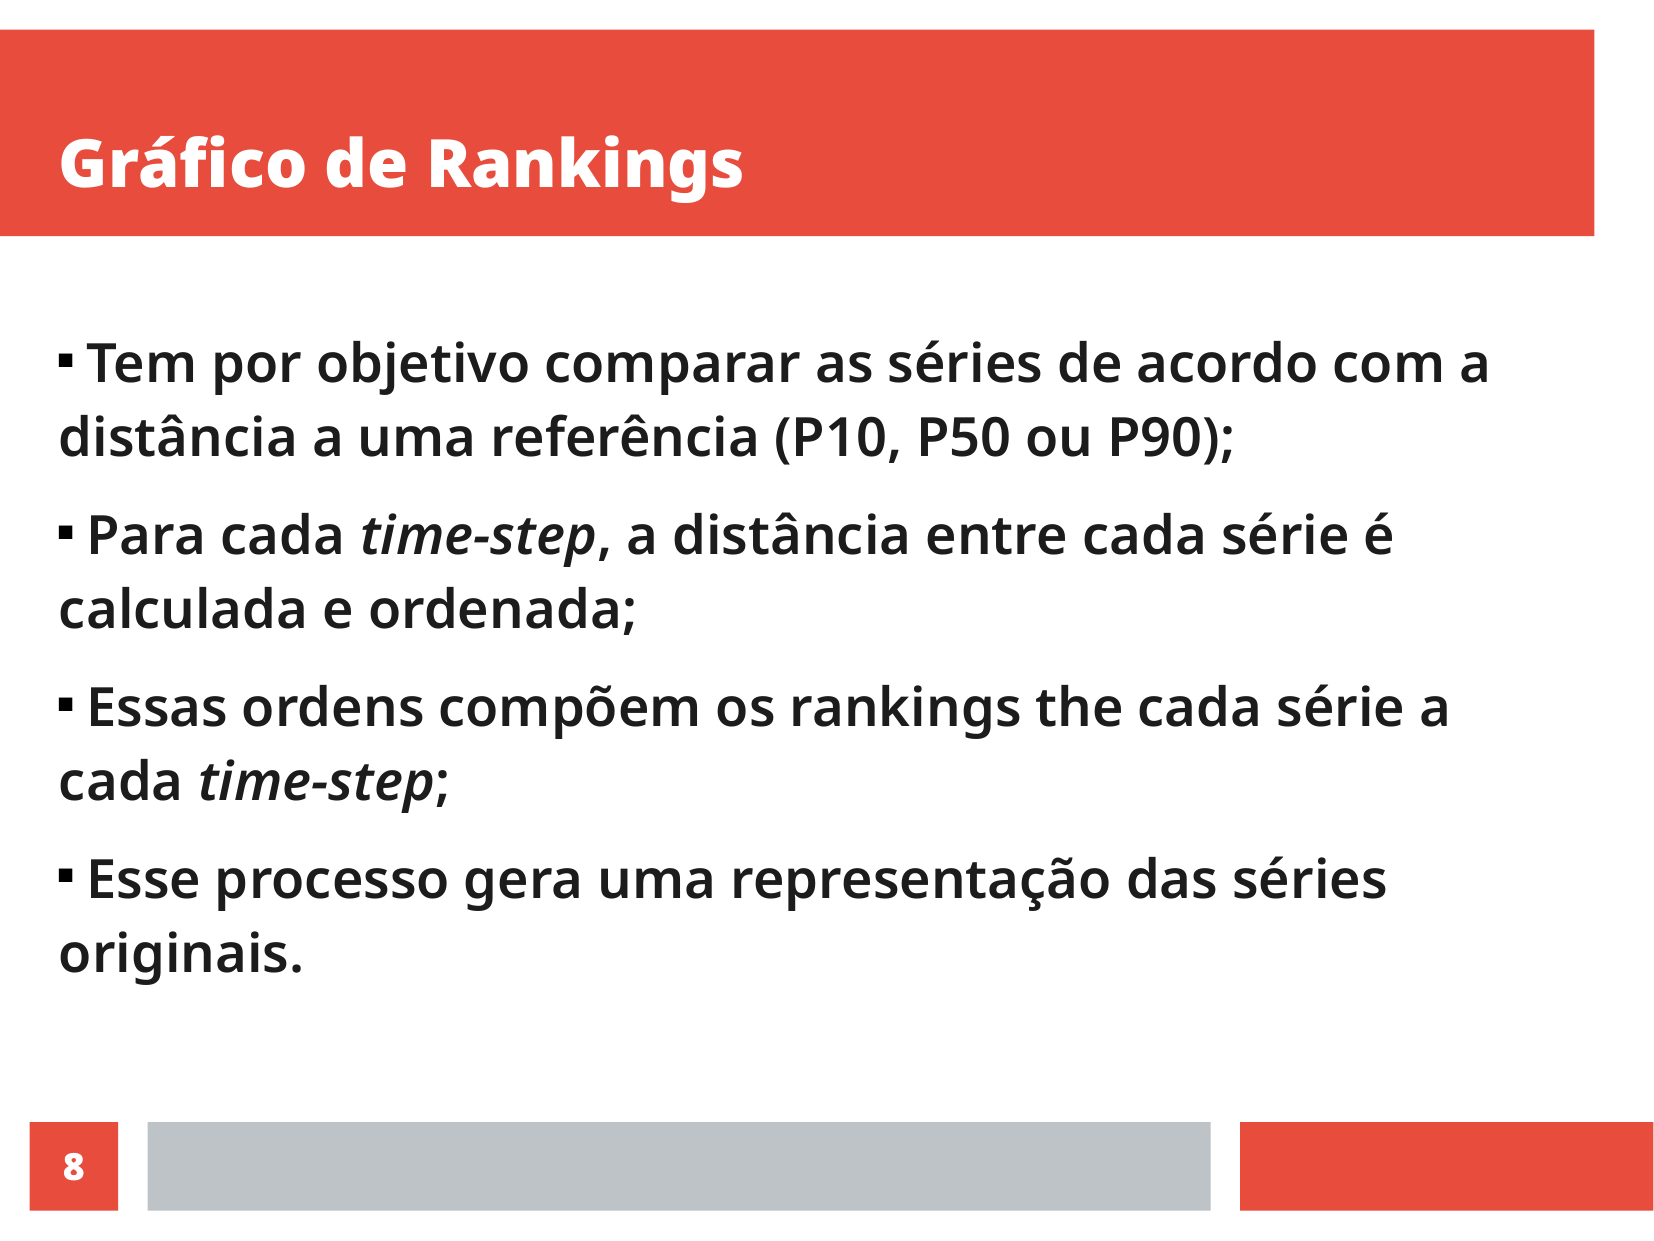

# Gráfico de Rankings
 Tem por objetivo comparar as séries de acordo com a distância a uma referência (P10, P50 ou P90);
 Para cada time-step, a distância entre cada série é calculada e ordenada;
 Essas ordens compõem os rankings the cada série a cada time-step;
 Esse processo gera uma representação das séries originais.
8